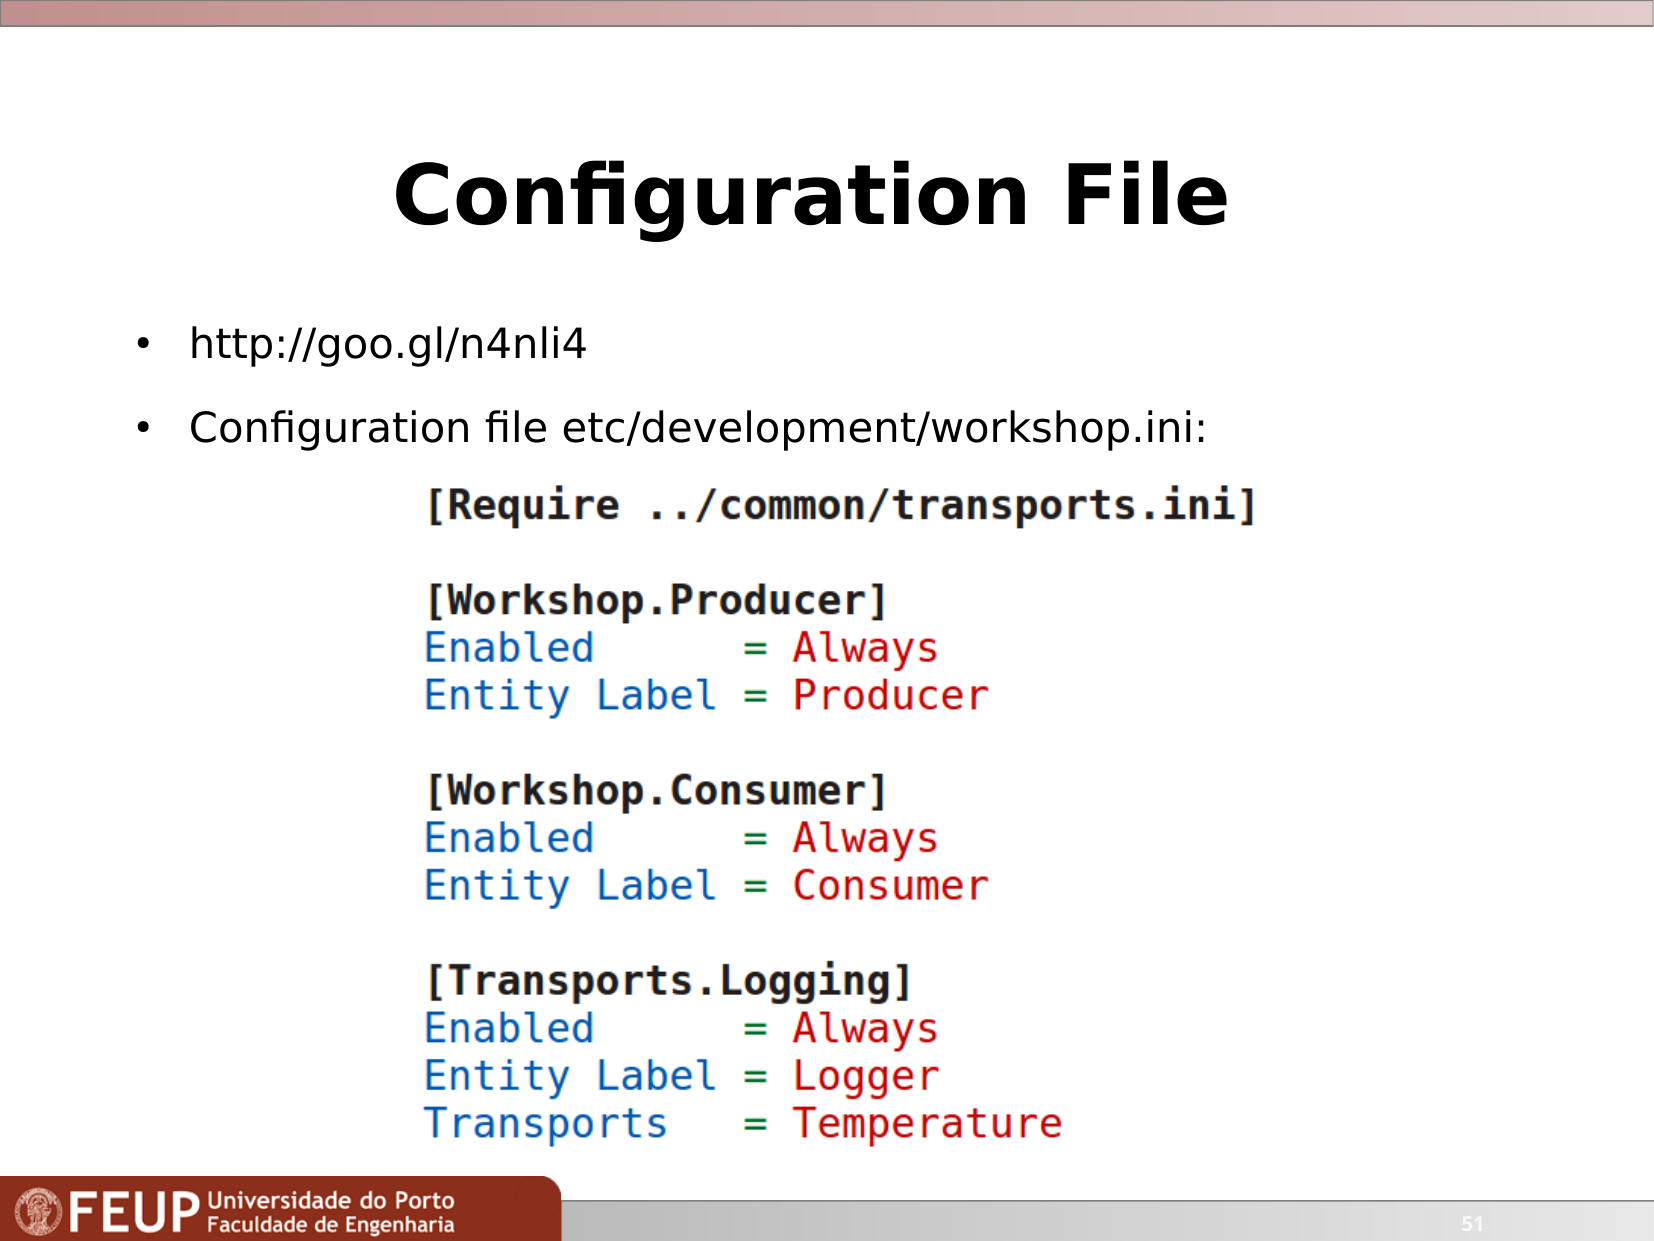

# Configuration File
http://goo.gl/n4nli4
Configuration file etc/development/workshop.ini: